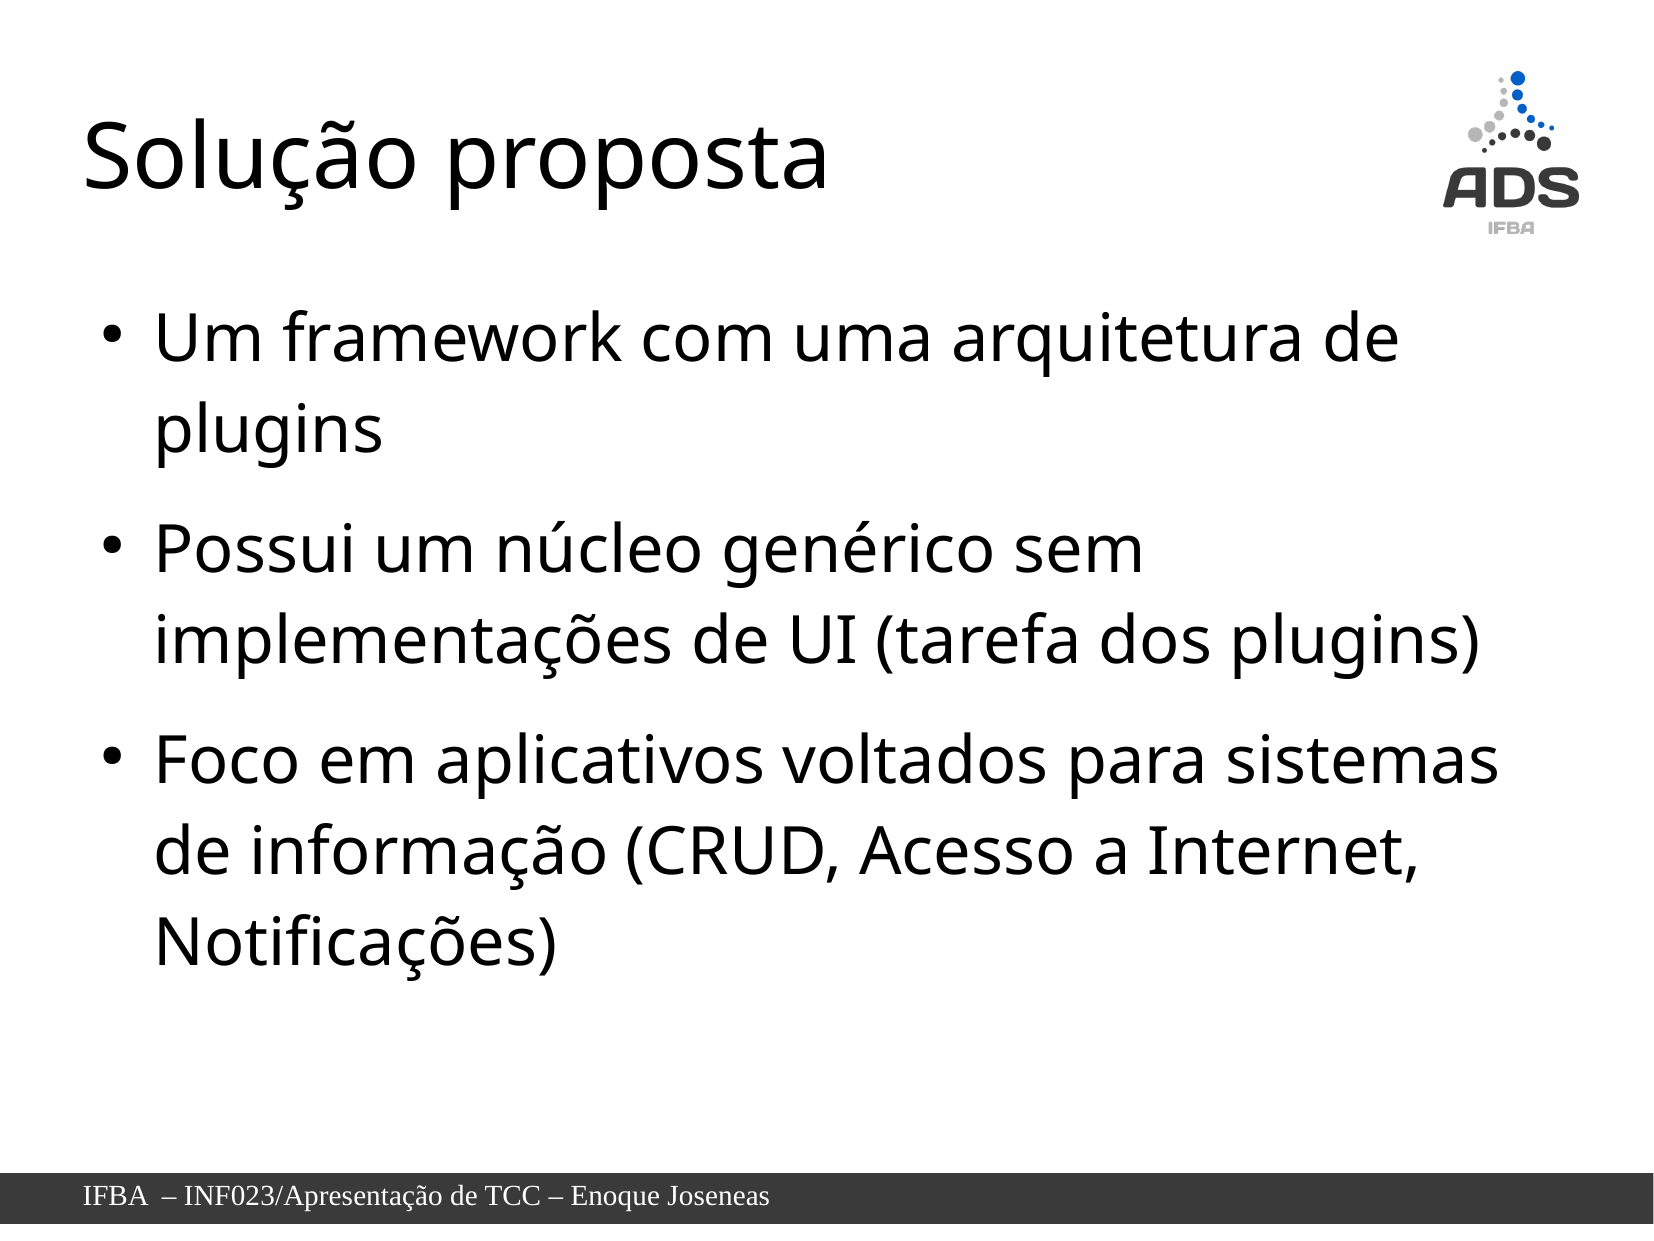

# Solução proposta
Um framework com uma arquitetura de plugins
Possui um núcleo genérico sem implementações de UI (tarefa dos plugins)
Foco em aplicativos voltados para sistemas de informação (CRUD, Acesso a Internet, Notificações)